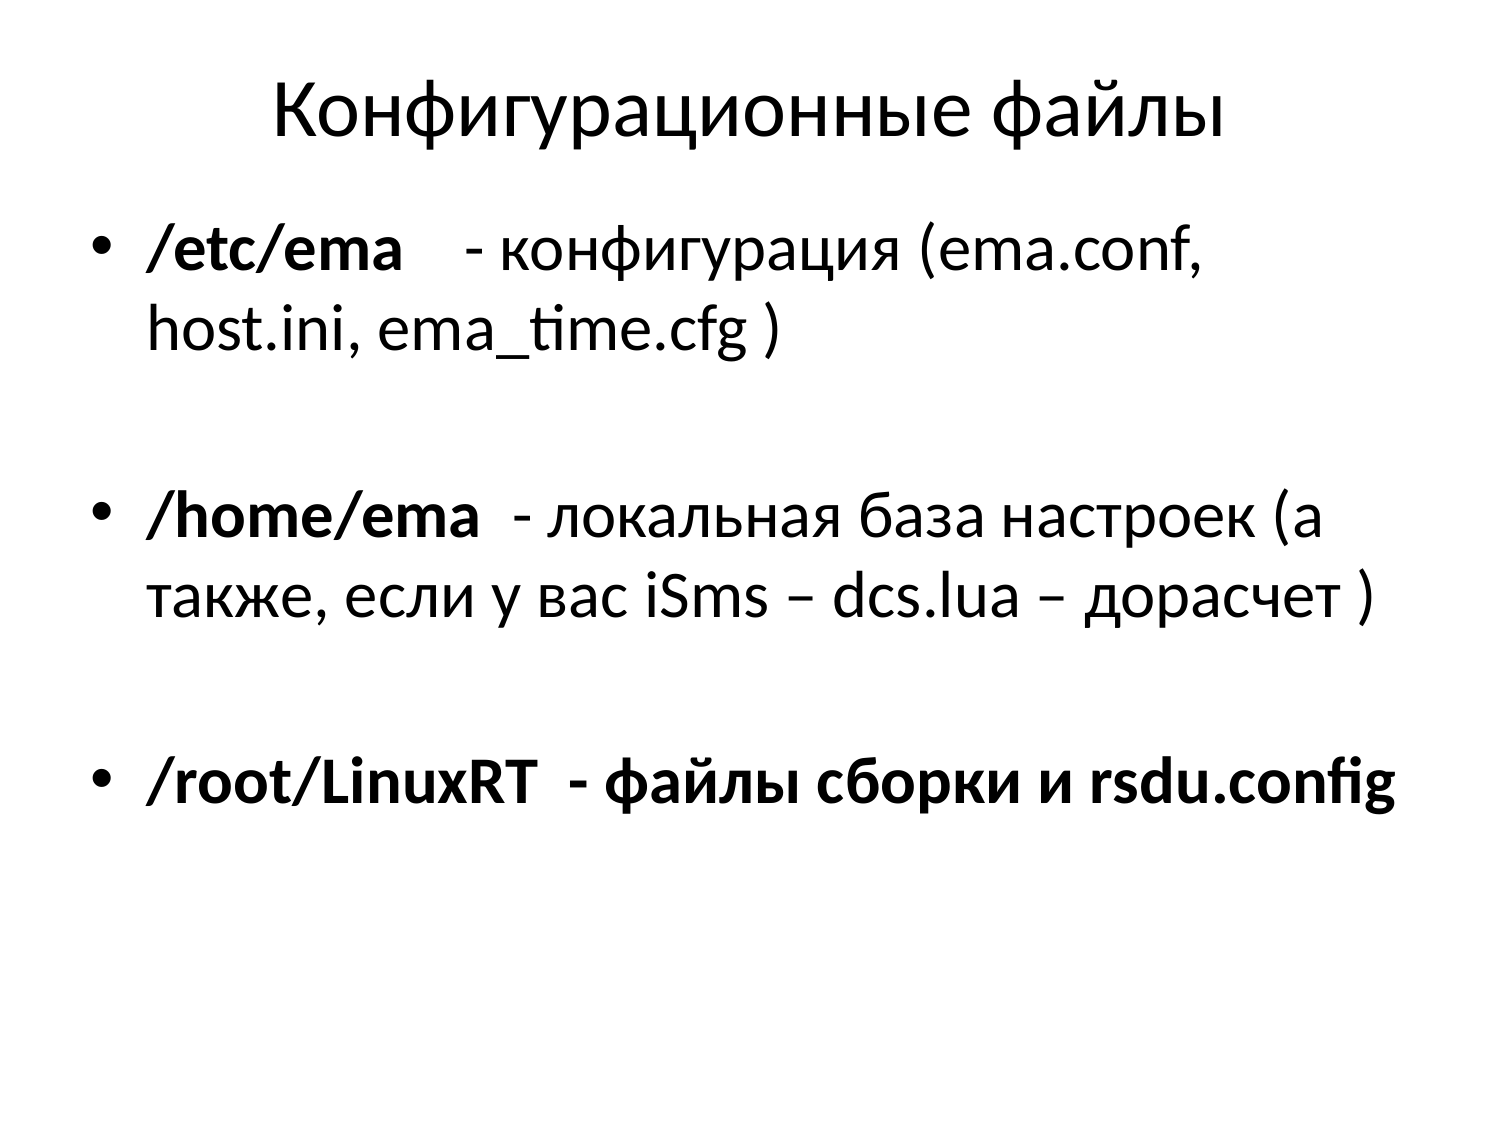

# Конфигурационные файлы
/etc/ema - конфигурация (ema.conf, host.ini, ema_time.cfg )
/home/ema - локальная база настроек (а также, если у вас iSms – dcs.lua – дорасчет )
/root/LinuxRT - файлы сборки и rsdu.config